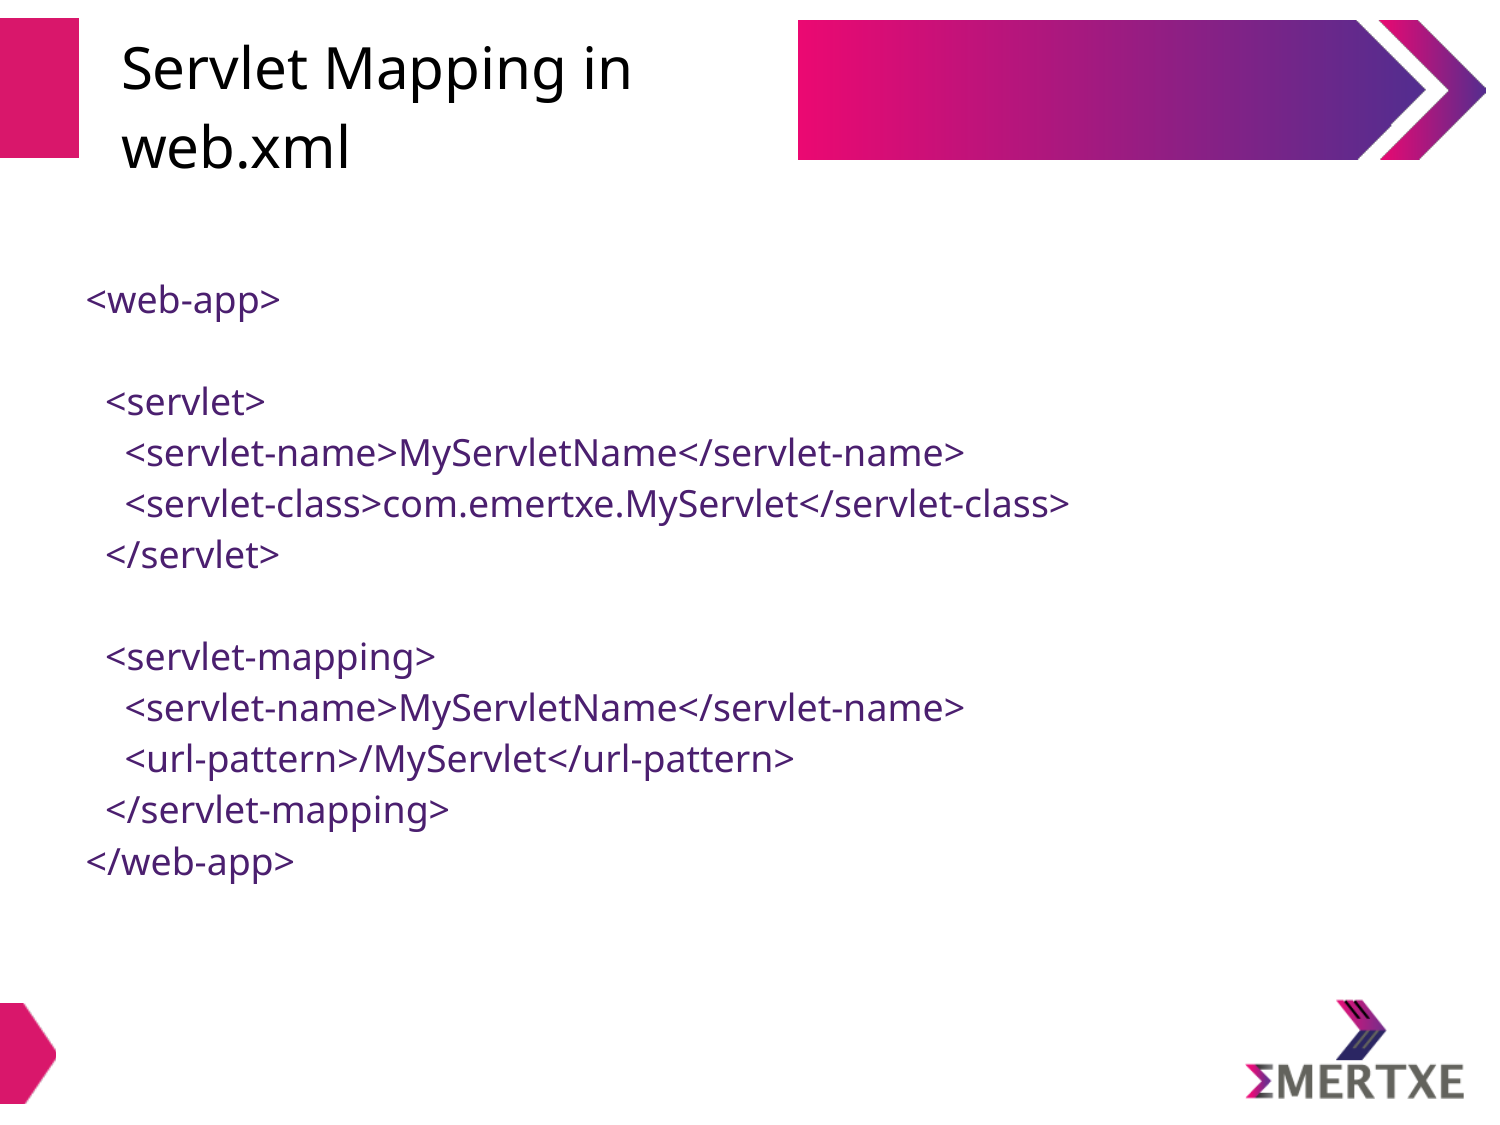

Servlet Mapping in web.xml
<web-app>
 <servlet>
 <servlet-name>MyServletName</servlet-name>
 <servlet-class>com.emertxe.MyServlet</servlet-class>
 </servlet>
 <servlet-mapping>
 <servlet-name>MyServletName</servlet-name>
 <url-pattern>/MyServlet</url-pattern>
 </servlet-mapping>
</web-app>